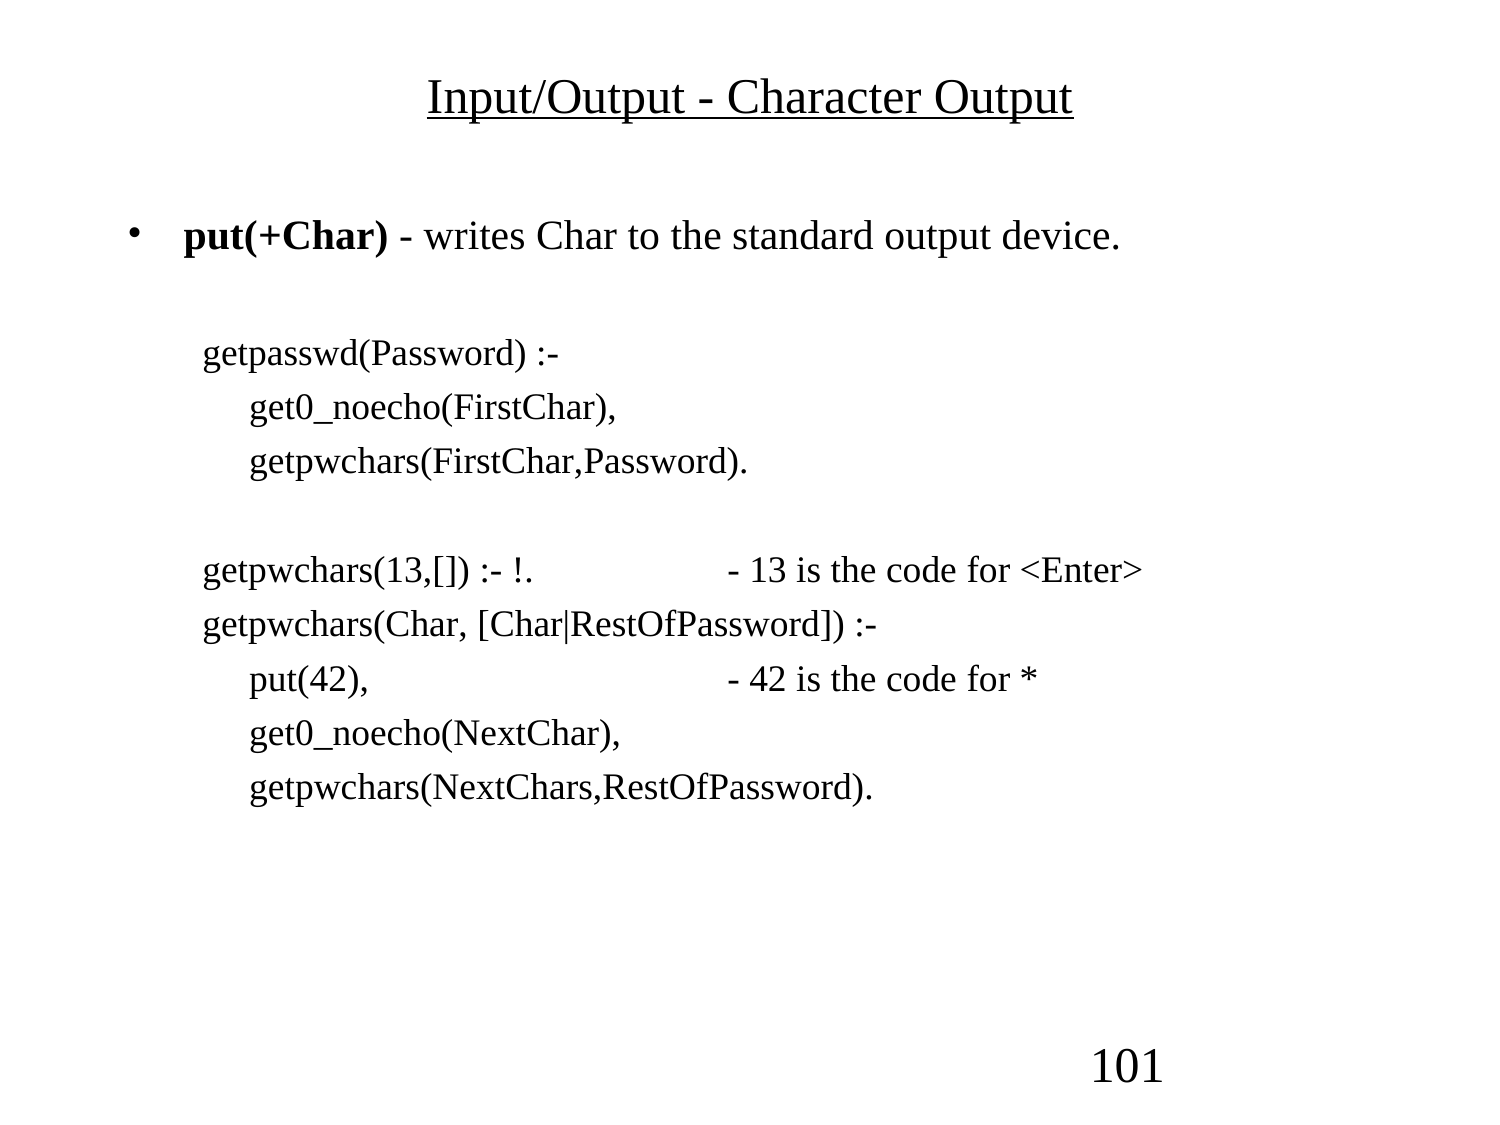

# Input/Output - Character Output
put(+Char) - writes Char to the standard output device.
getpasswd(Password) :-
	get0_noecho(FirstChar),
	getpwchars(FirstChar,Password).
getpwchars(13,[]) :- !.	 	- 13 is the code for <Enter>
getpwchars(Char, [Char|RestOfPassword]) :-
	put(42),			- 42 is the code for *
	get0_noecho(NextChar),
	getpwchars(NextChars,RestOfPassword).
101